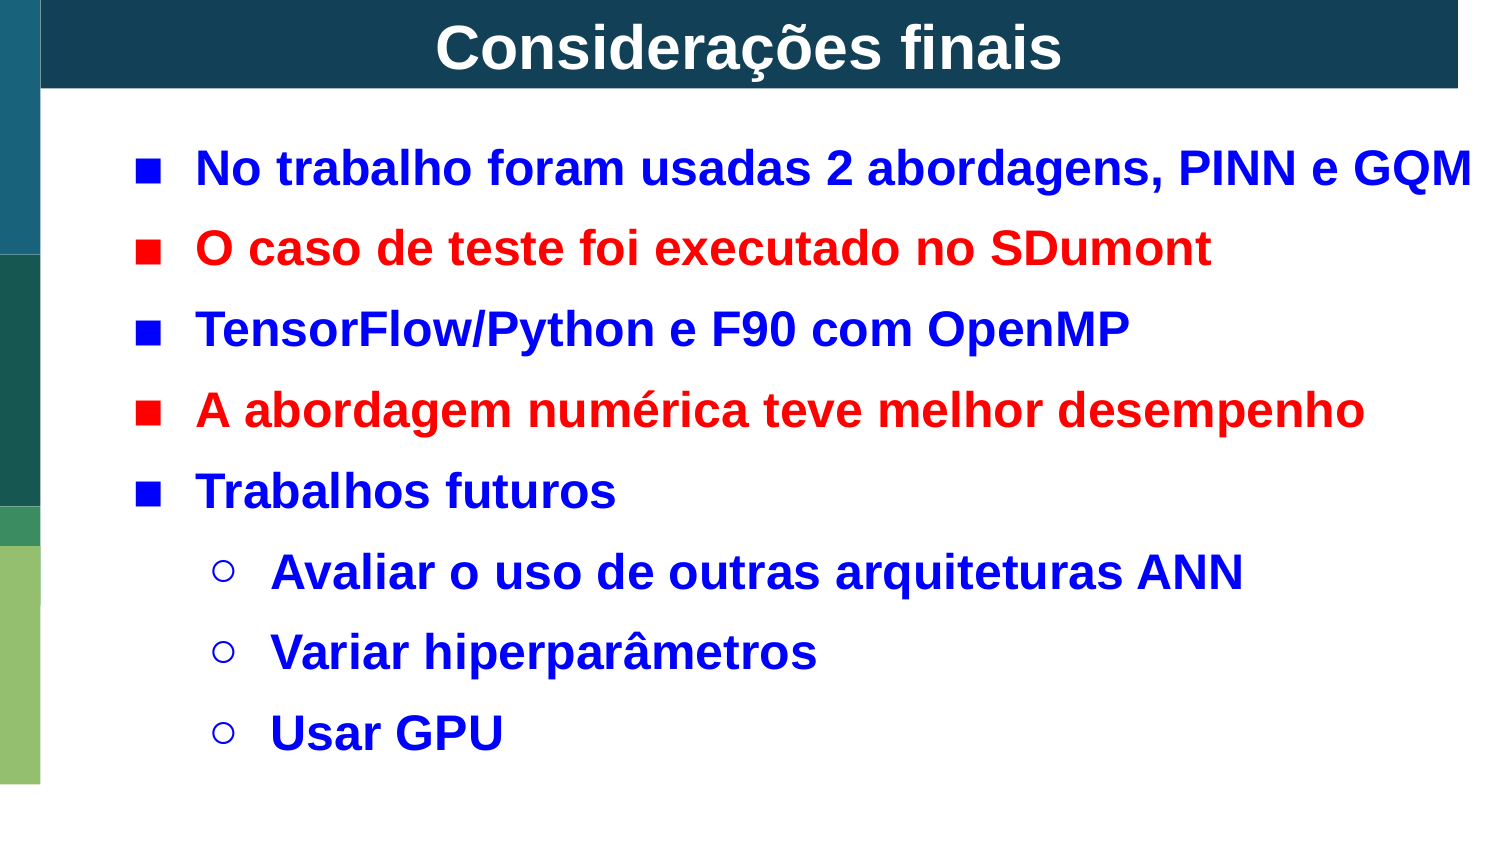

Considerações finais
No trabalho foram usadas 2 abordagens, PINN e GQM
O caso de teste foi executado no SDumont
TensorFlow/Python e F90 com OpenMP
A abordagem numérica teve melhor desempenho
Trabalhos futuros
Avaliar o uso de outras arquiteturas ANN
Variar hiperparâmetros
Usar GPU